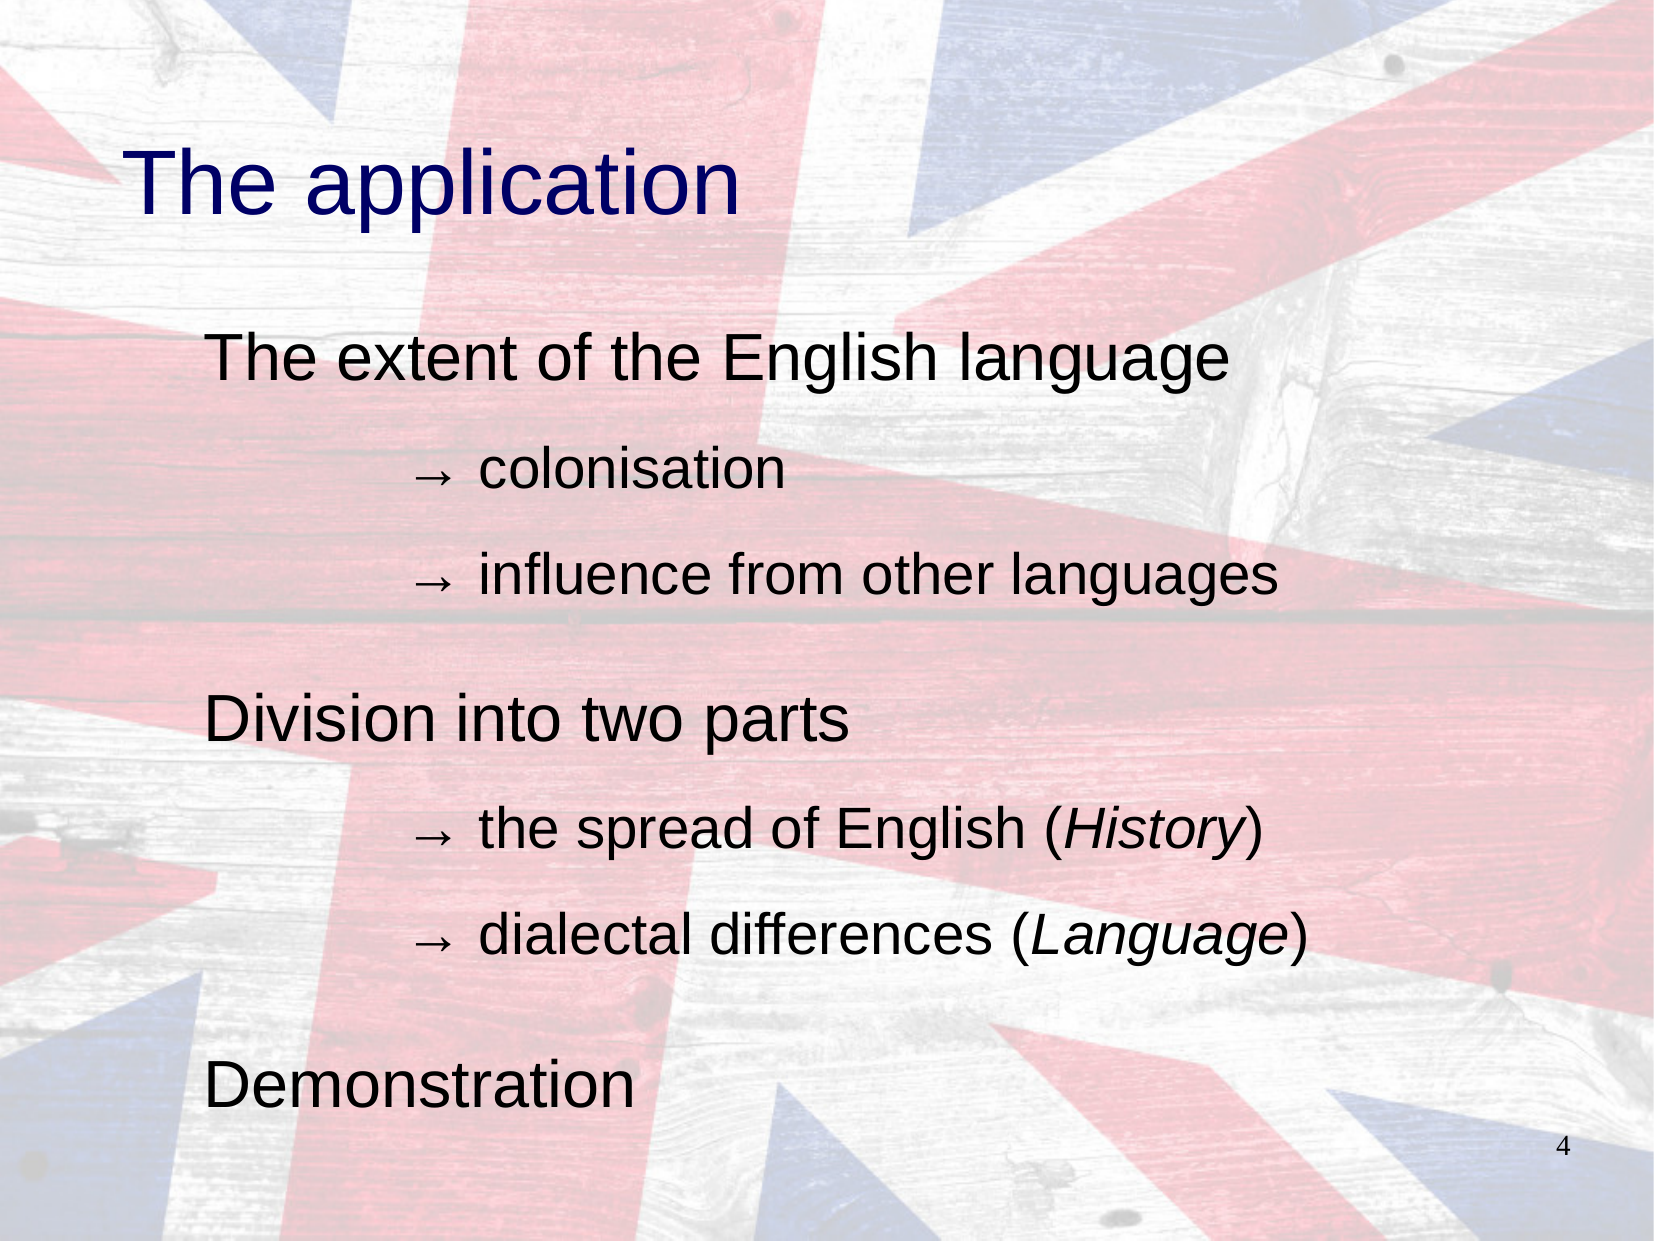

The application
The extent of the English language
→ colonisation
→ influence from other languages
Division into two parts
→ the spread of English (History)
→ dialectal differences (Language)
Demonstration
4